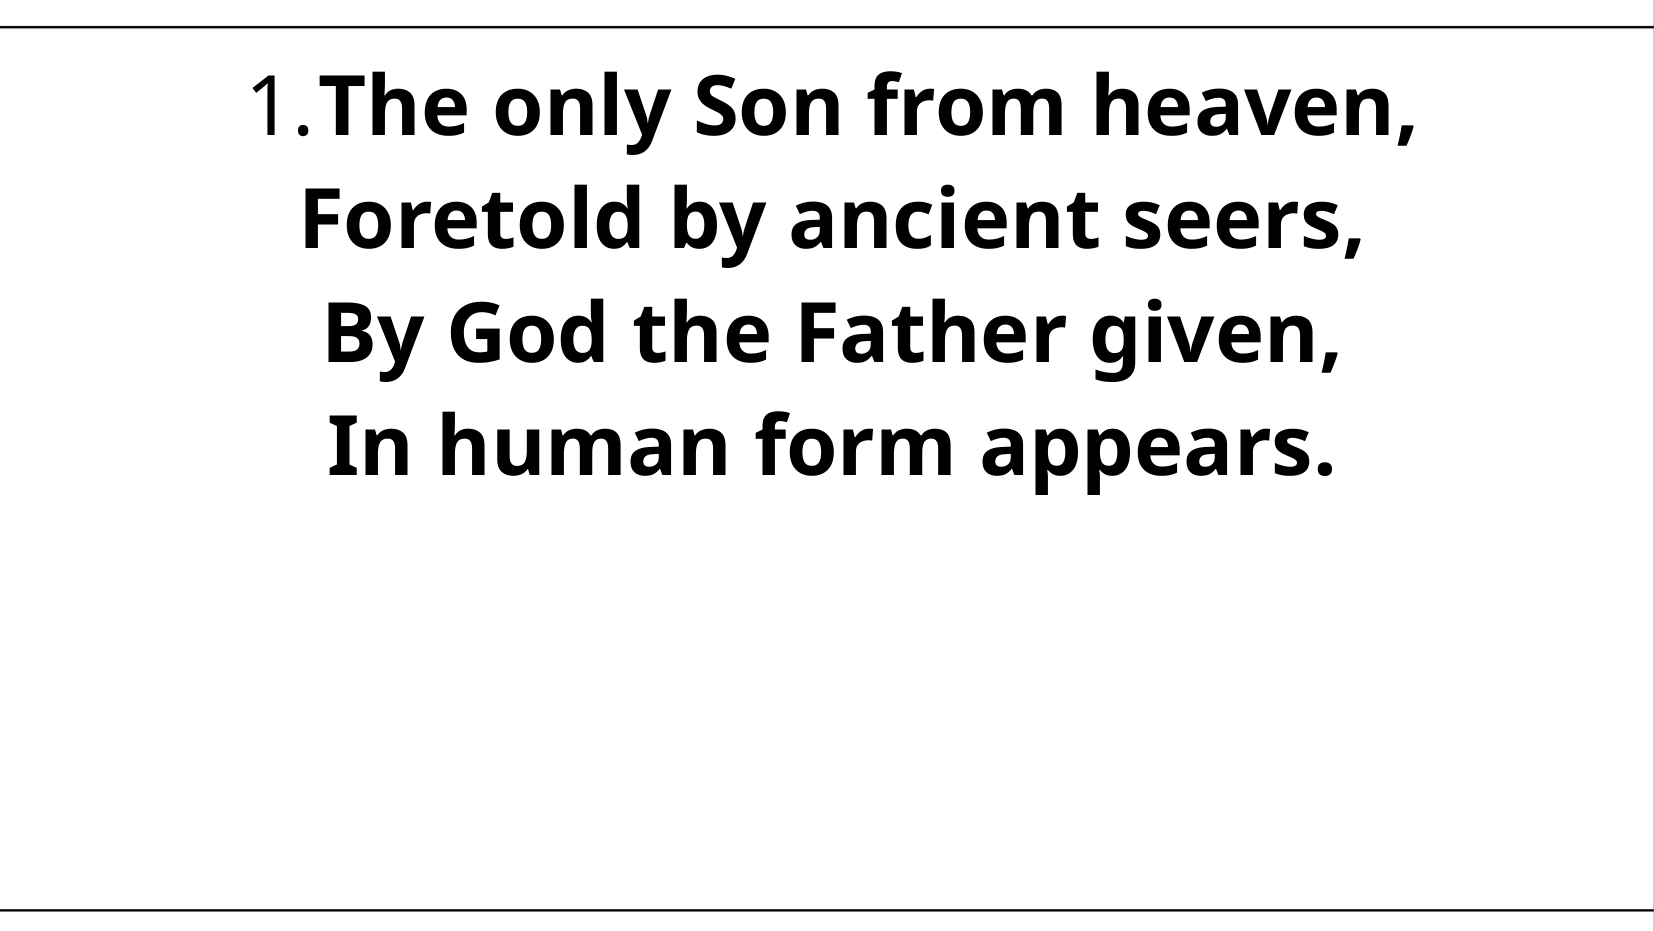

1.	The only Son from heaven,
Foretold by ancient seers,
By God the Father given,
In human form appears.